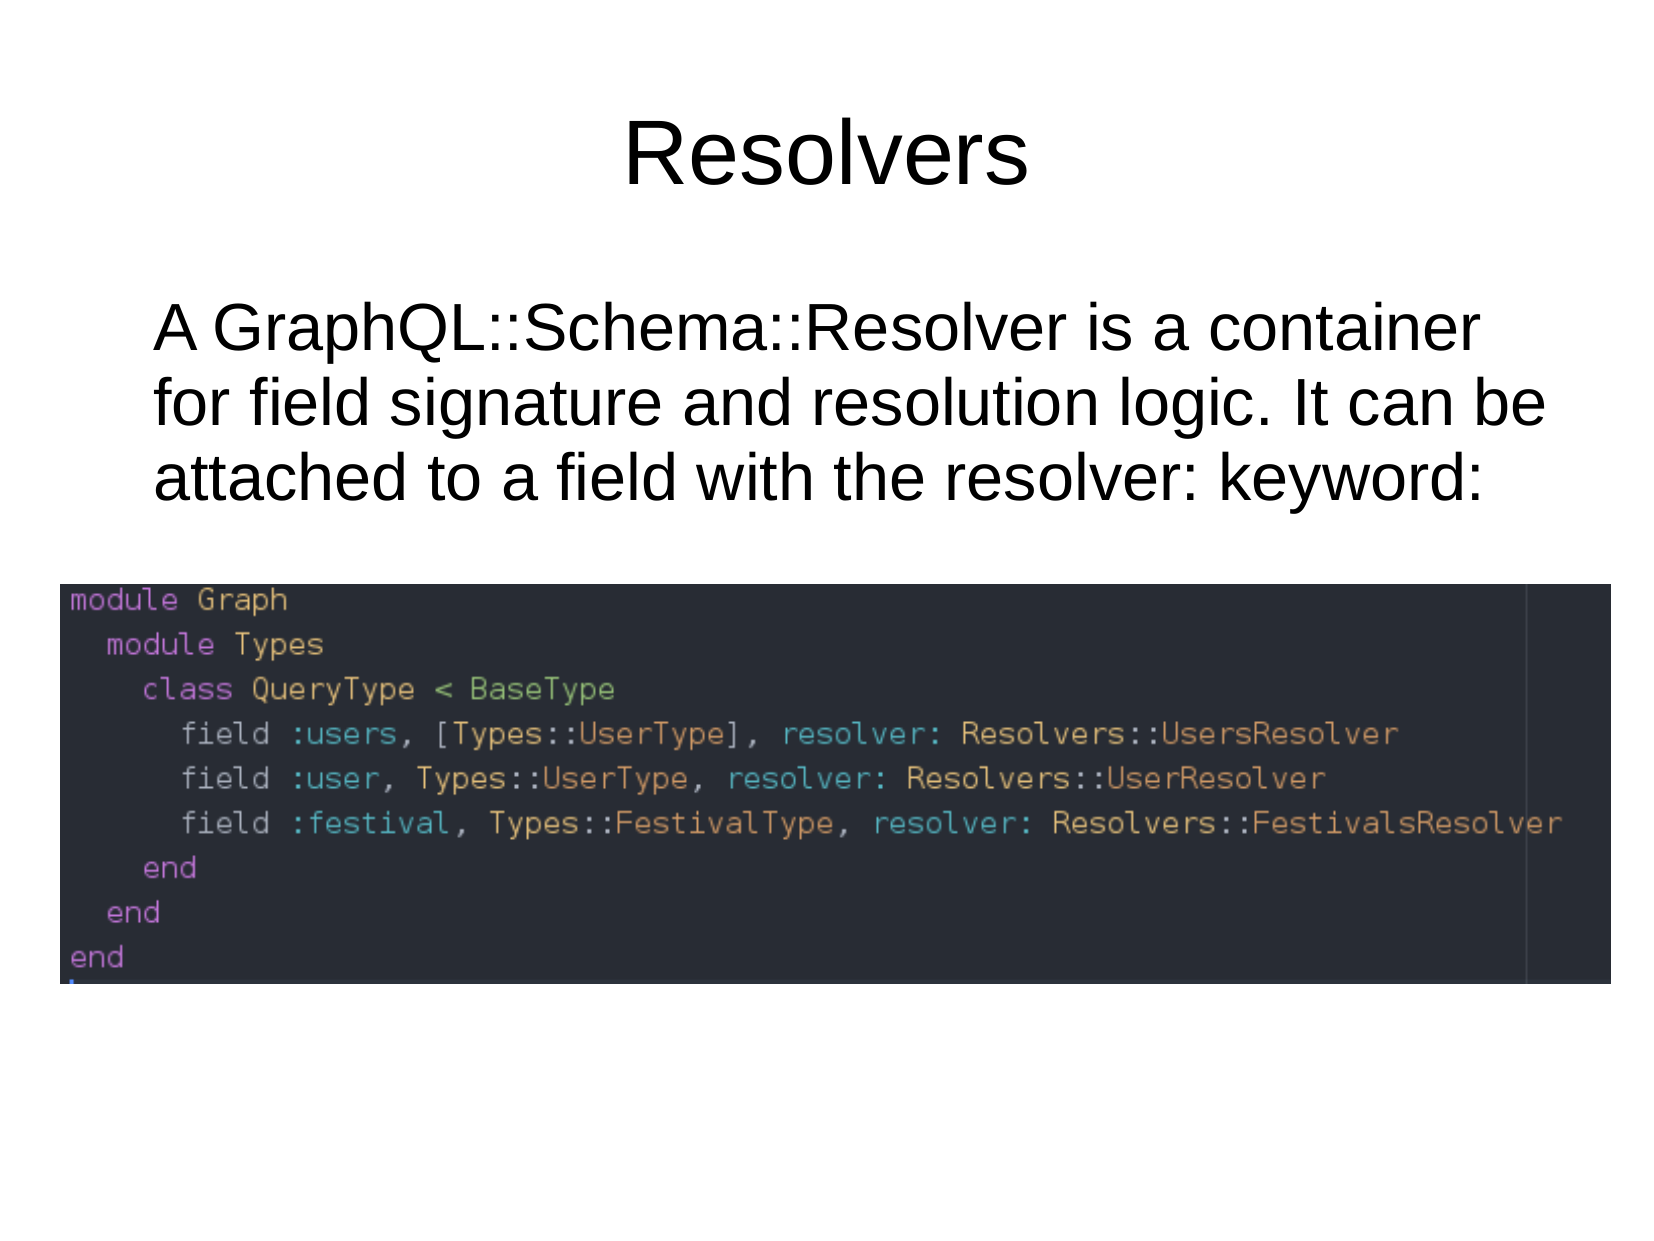

# Resolvers
A GraphQL::Schema::Resolver is a container for field signature and resolution logic. It can be attached to a field with the resolver: keyword: